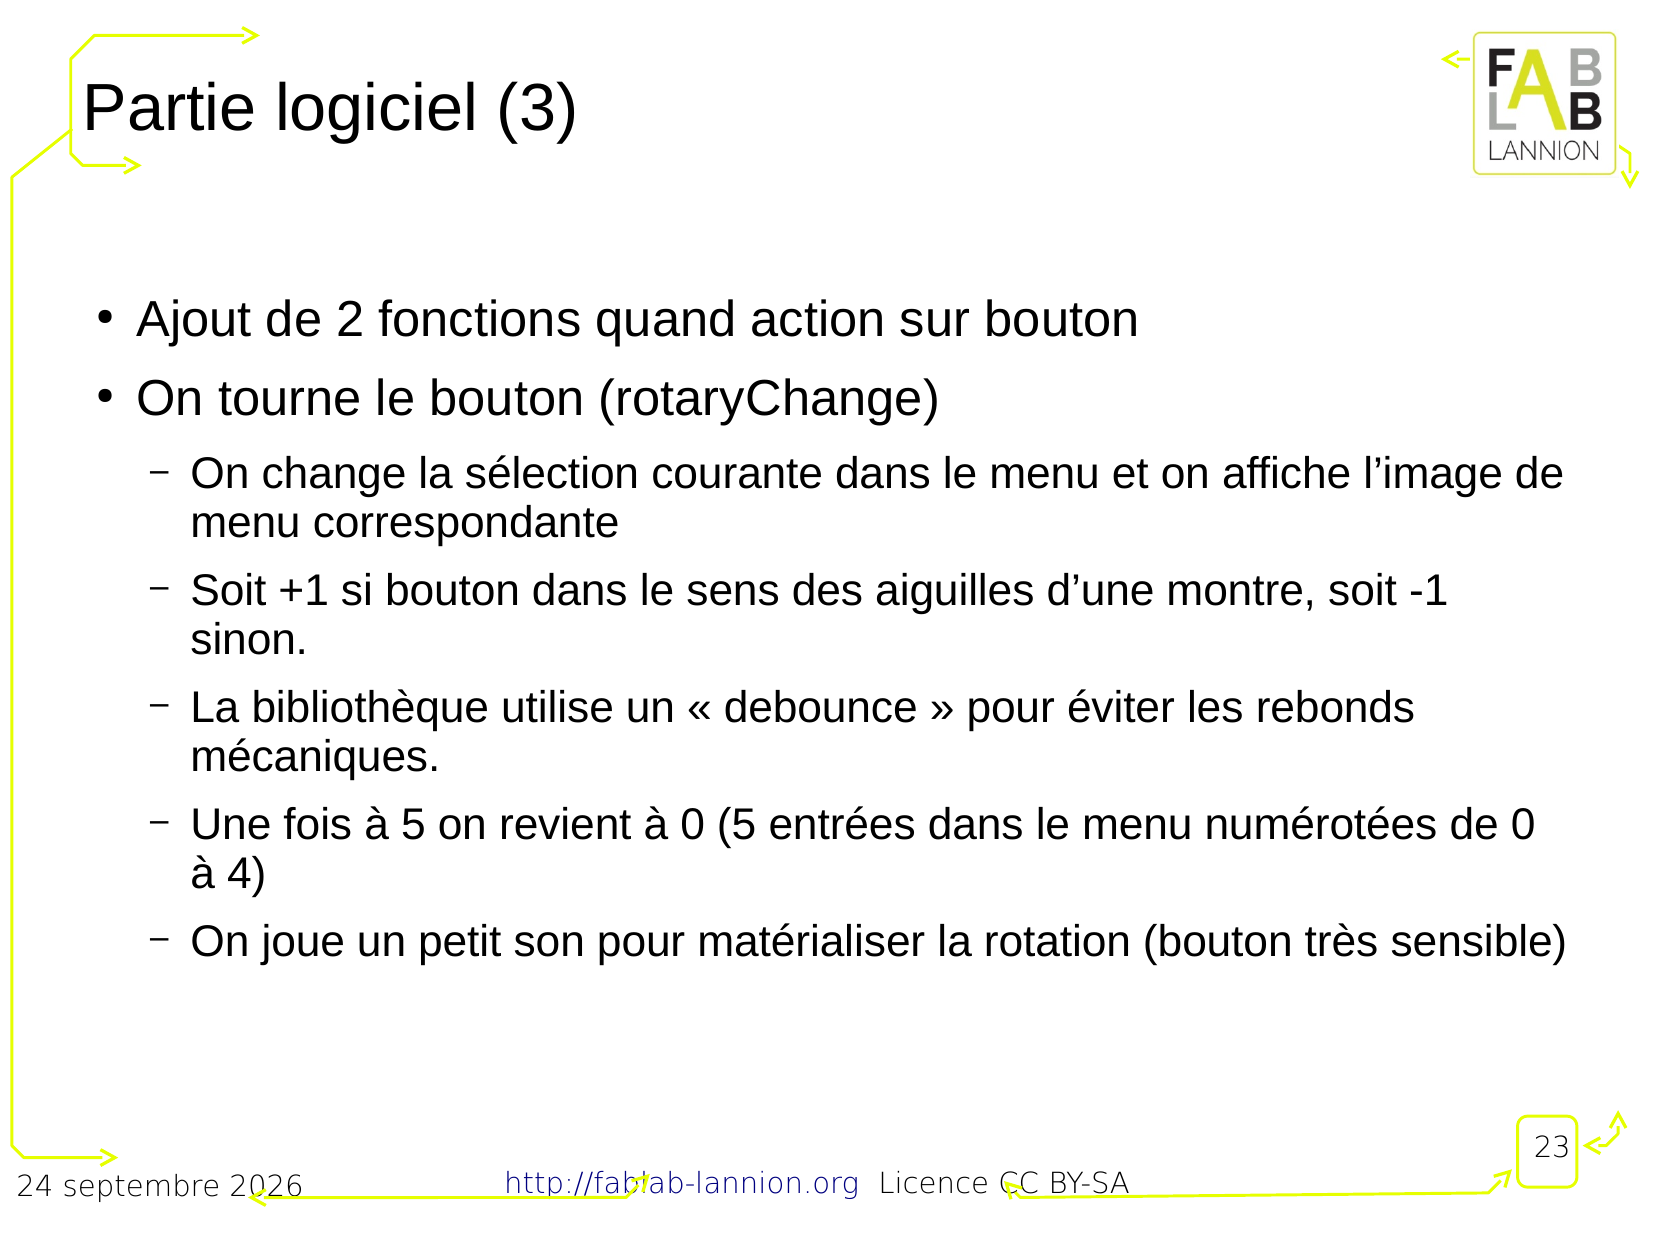

# Partie logiciel (3)
Ajout de 2 fonctions quand action sur bouton
On tourne le bouton (rotaryChange)
On change la sélection courante dans le menu et on affiche l’image de menu correspondante
Soit +1 si bouton dans le sens des aiguilles d’une montre, soit -1 sinon.
La bibliothèque utilise un « debounce » pour éviter les rebonds mécaniques.
Une fois à 5 on revient à 0 (5 entrées dans le menu numérotées de 0 à 4)
On joue un petit son pour matérialiser la rotation (bouton très sensible)
23